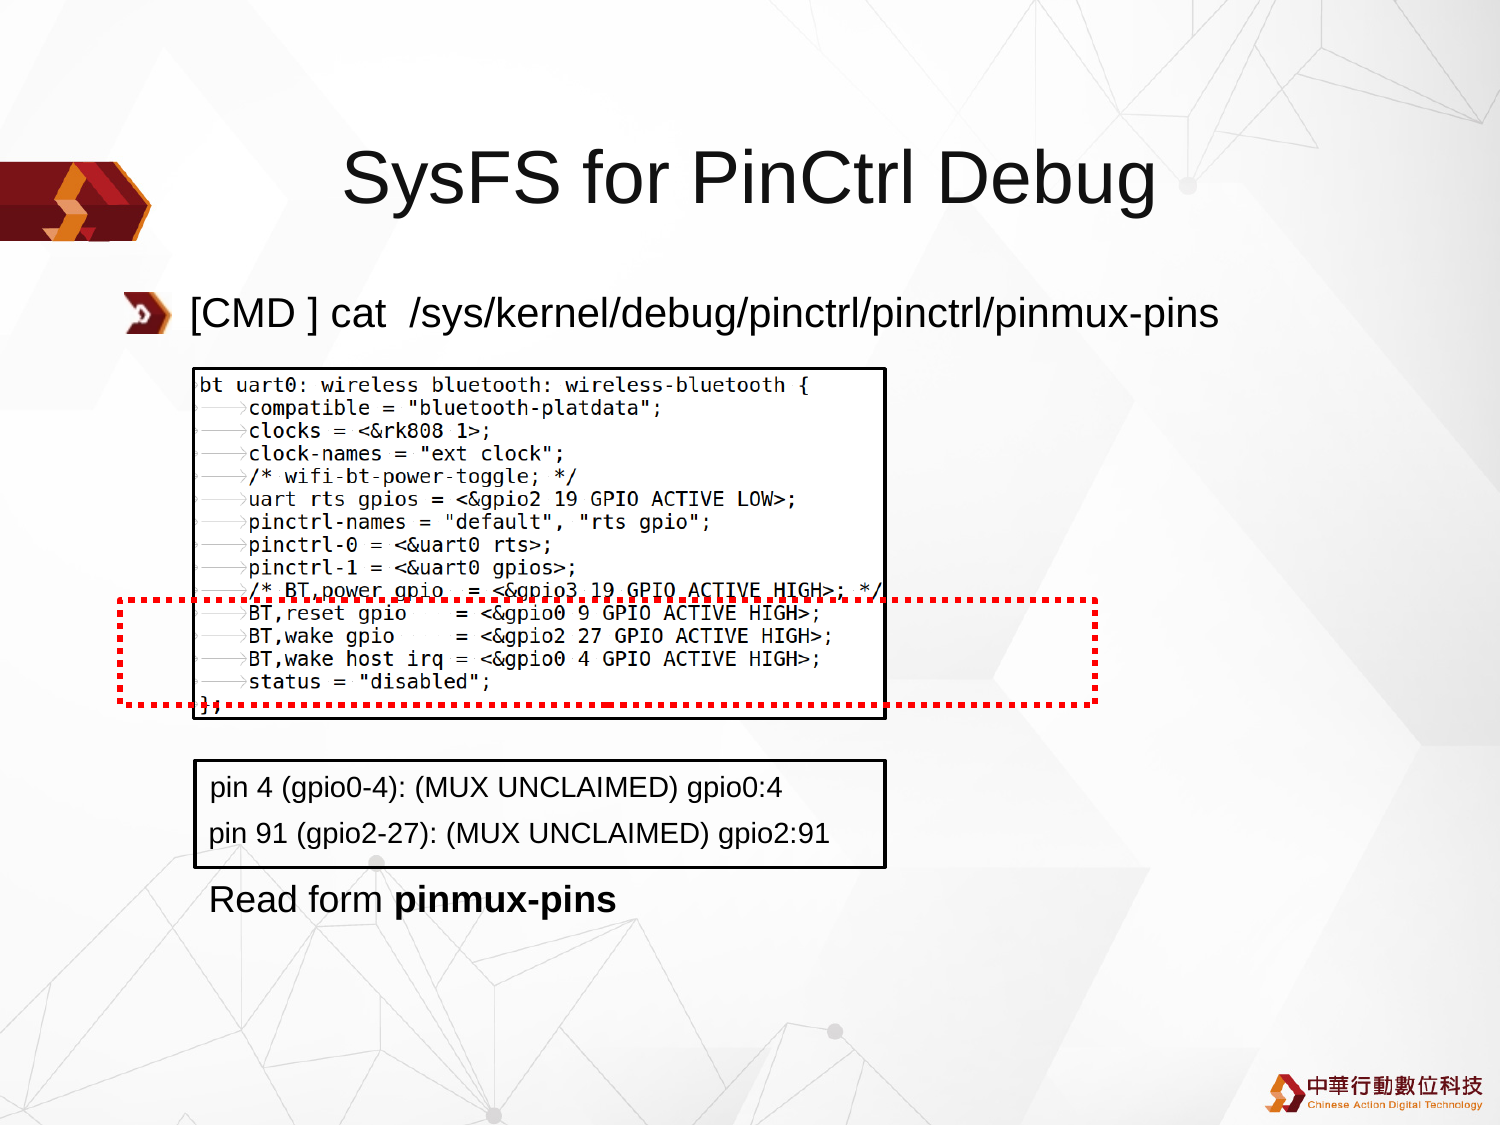

# SysFS for PinCtrl Debug
 [CMD ] cat /sys/kernel/debug/pinctrl/pinctrl/pinmux-pins
pin 4 (gpio0-4): (MUX UNCLAIMED) gpio0:4
pin 91 (gpio2-27): (MUX UNCLAIMED) gpio2:91
Read form pinmux-pins